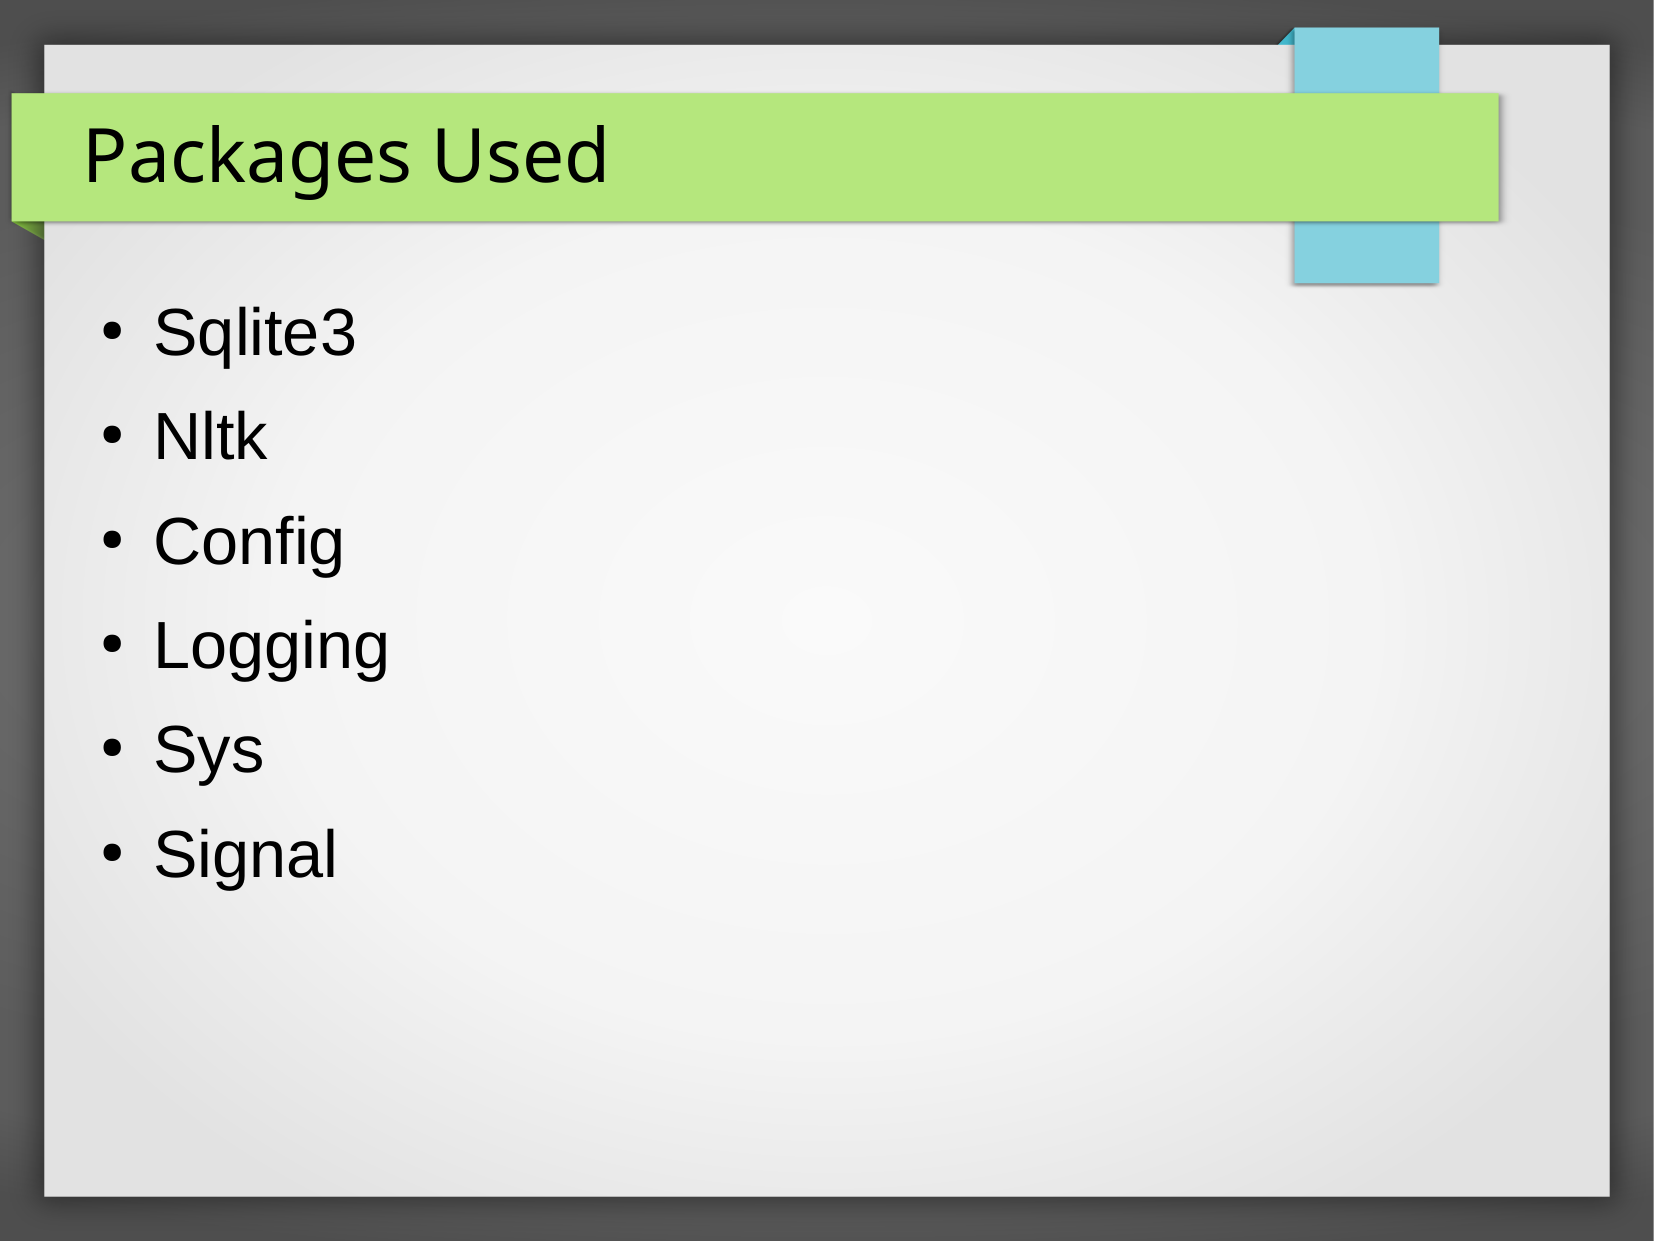

# Packages Used
Sqlite3
Nltk
Config
Logging
Sys
Signal